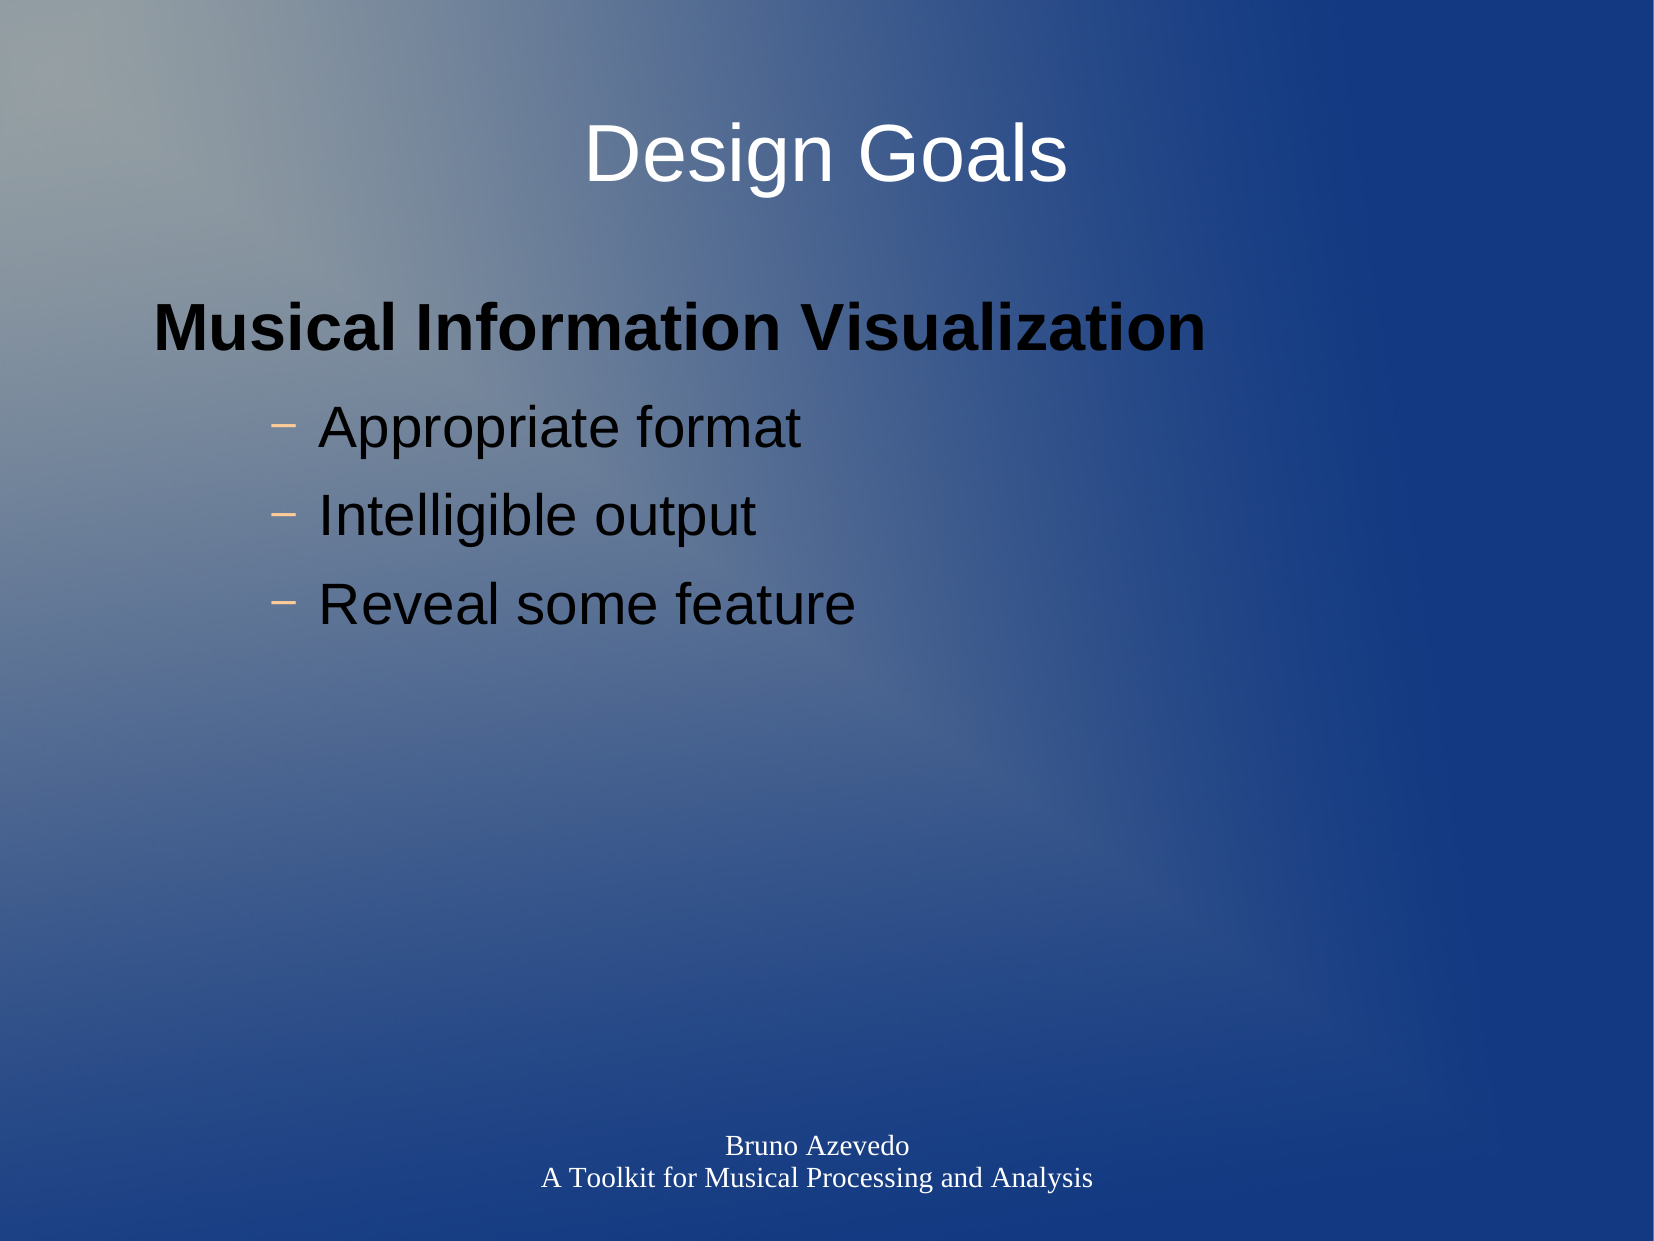

# Design Goals
Musical Information Visualization
Appropriate format
Intelligible output
Reveal some feature